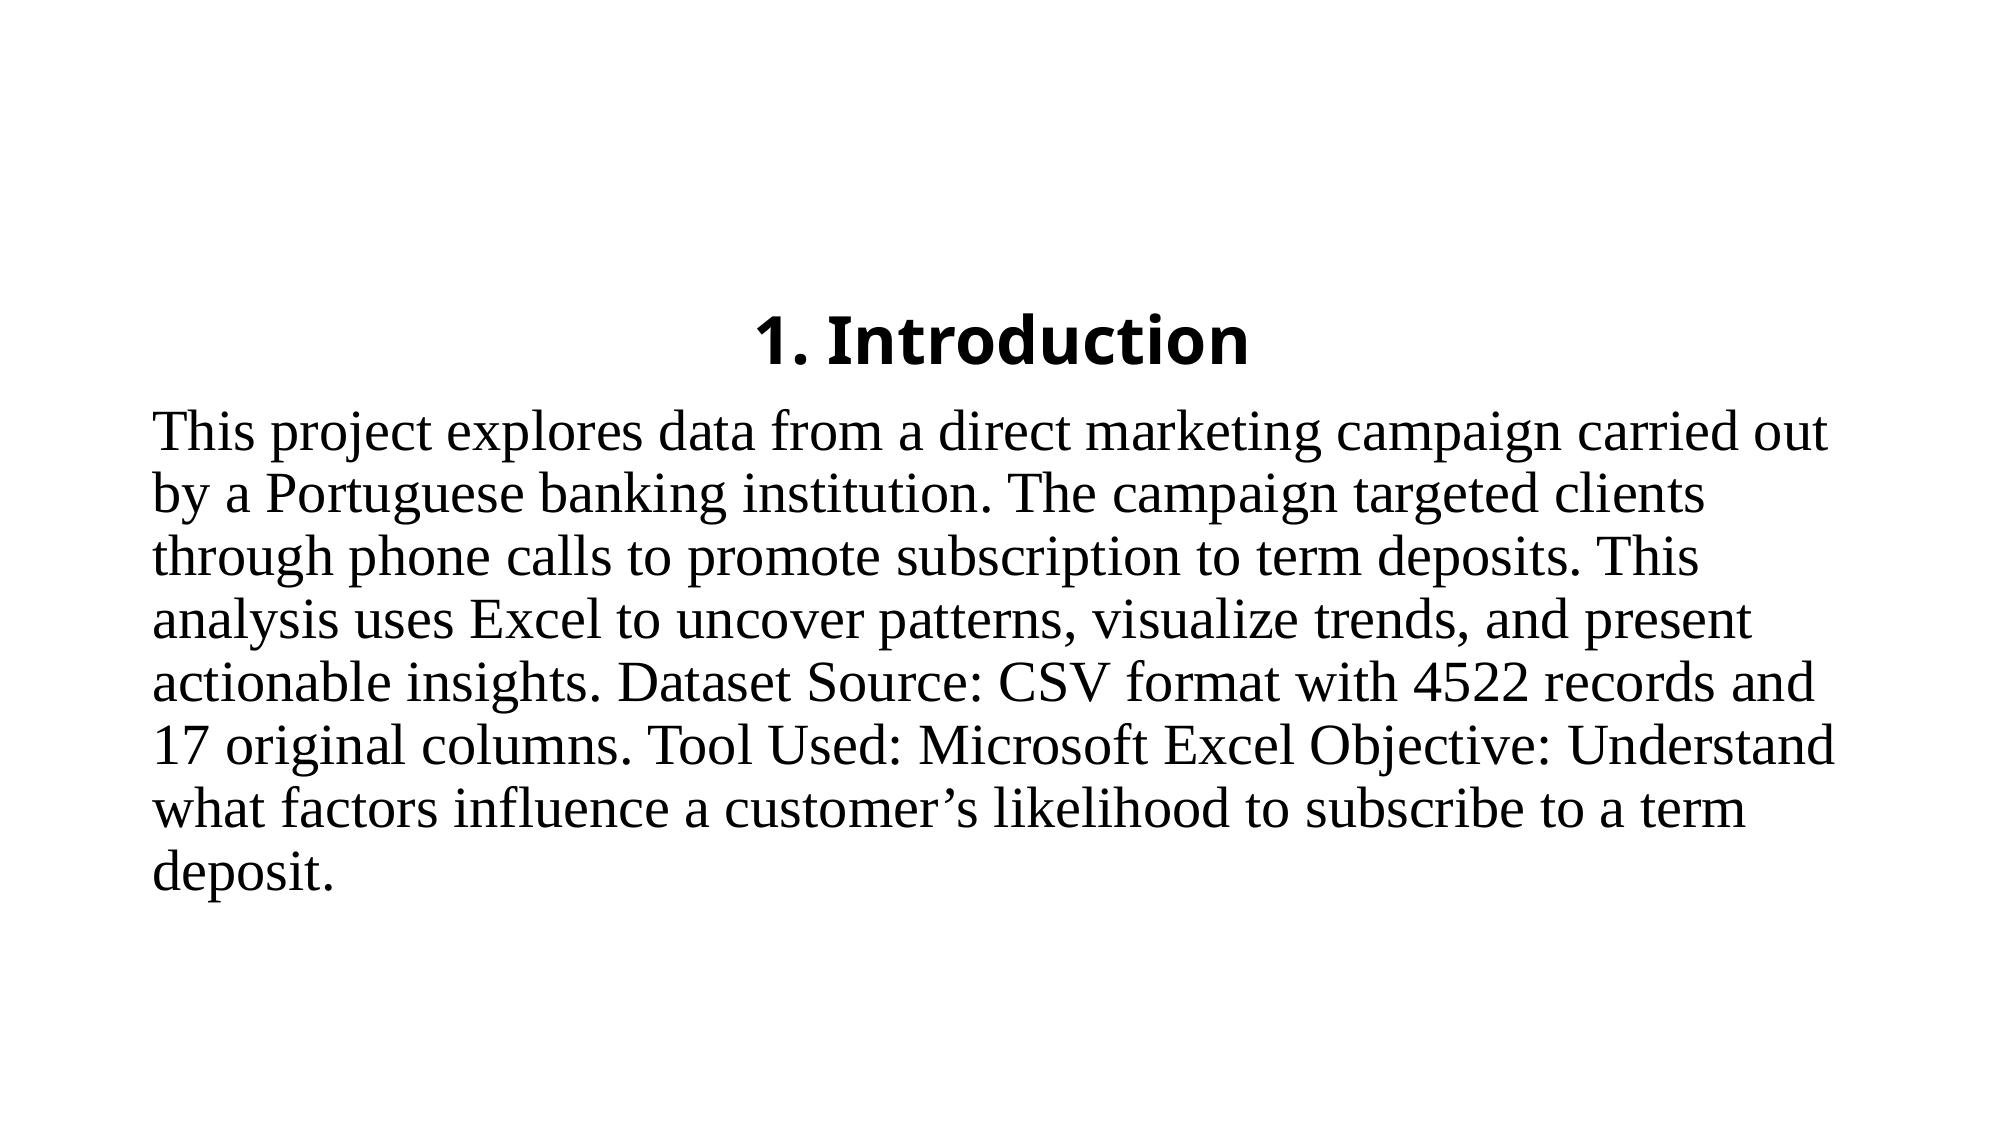

# 1. Introduction
This project explores data from a direct marketing campaign carried out by a Portuguese banking institution. The campaign targeted clients through phone calls to promote subscription to term deposits. This analysis uses Excel to uncover patterns, visualize trends, and present actionable insights. Dataset Source: CSV format with 4522 records and 17 original columns. Tool Used: Microsoft Excel Objective: Understand what factors influence a customer’s likelihood to subscribe to a term deposit.